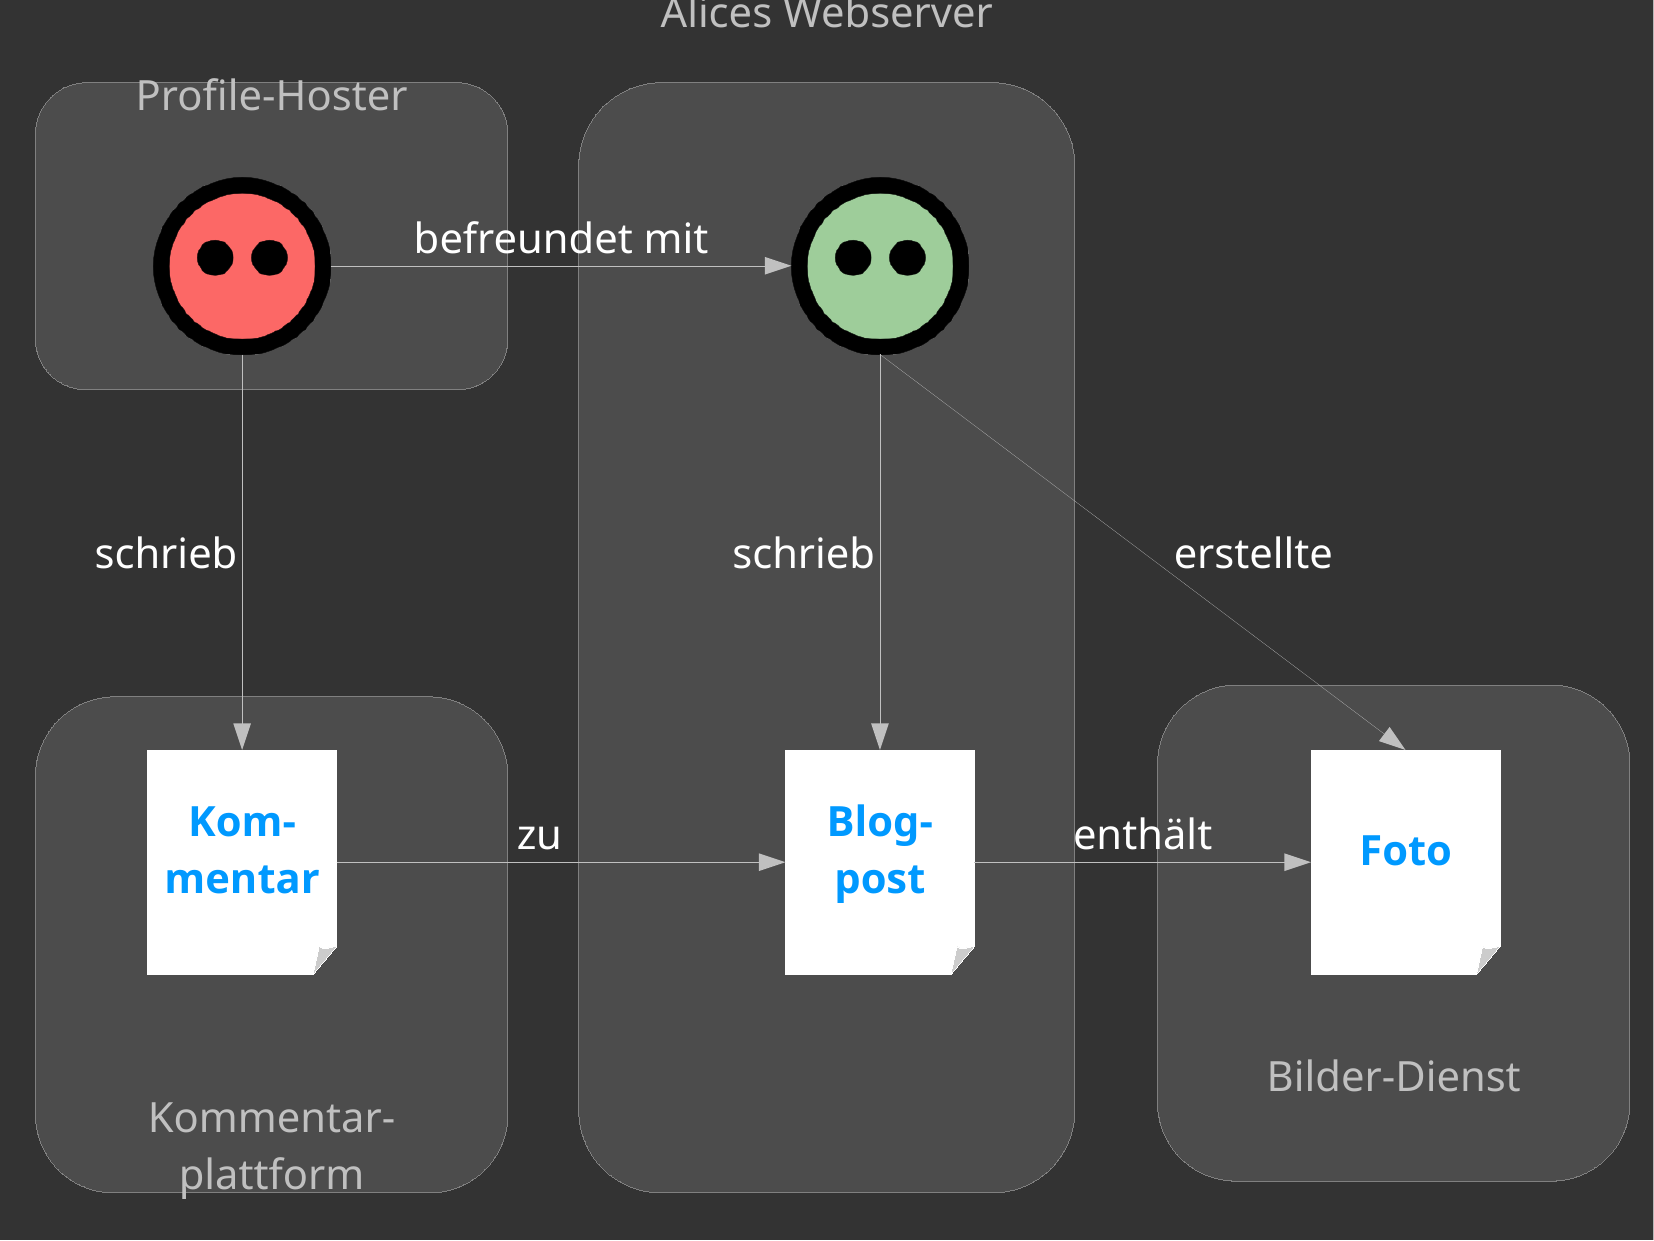

Profile-Hoster
Alices Webserver
Bilder-Dienst
Kommentar-
plattform
Kom-
mentar
Blog-
post
Foto